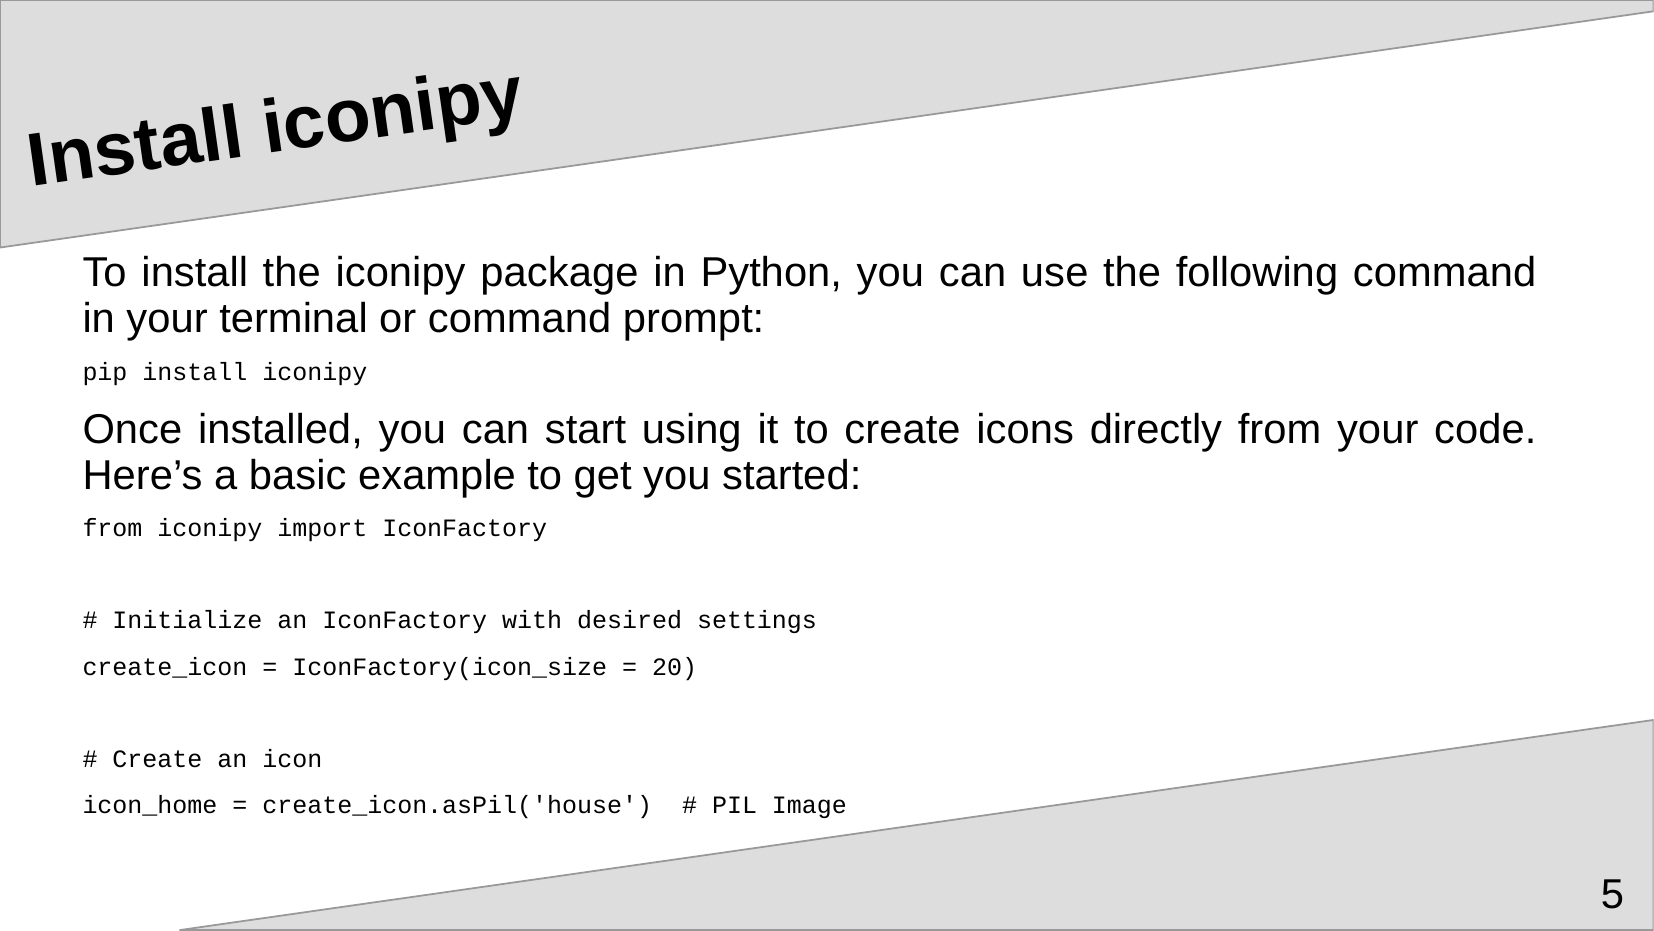

# Install iconipy
To install the iconipy package in Python, you can use the following command in your terminal or command prompt:
pip install iconipy
Once installed, you can start using it to create icons directly from your code. Here’s a basic example to get you started:
from iconipy import IconFactory
# Initialize an IconFactory with desired settings
create_icon = IconFactory(icon_size = 20)
# Create an icon
icon_home = create_icon.asPil('house') # PIL Image
5